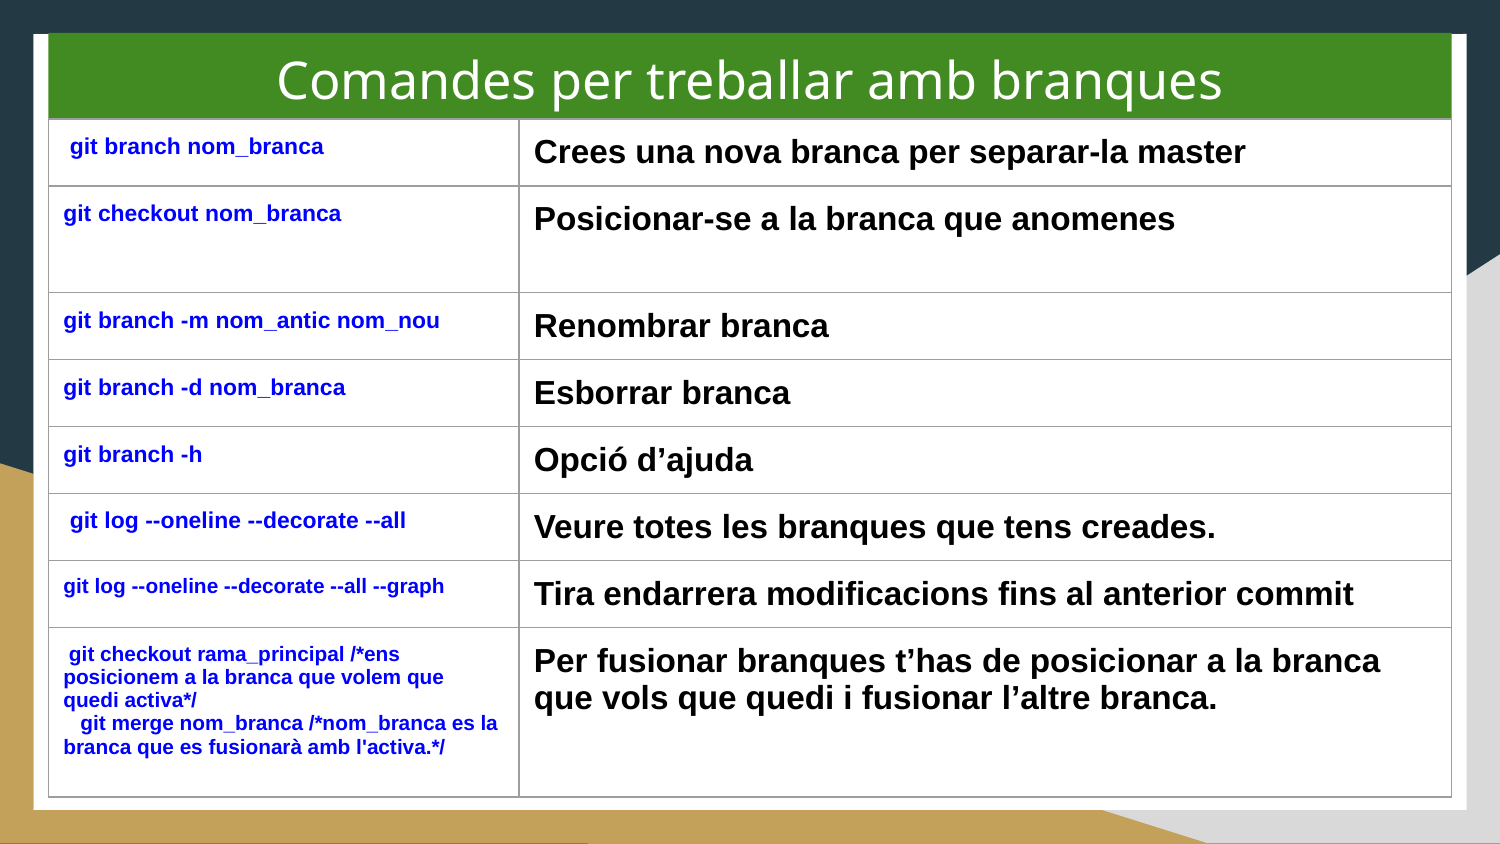

# Comandes per treballar amb branques
| git branch nom\_branca | Crees una nova branca per separar-la master |
| --- | --- |
| git checkout nom\_branca | Posicionar-se a la branca que anomenes |
| git branch -m nom\_antic nom\_nou | Renombrar branca |
| git branch -d nom\_branca | Esborrar branca |
| git branch -h | Opció d’ajuda |
| git log --oneline --decorate --all | Veure totes les branques que tens creades. |
| git log --oneline --decorate --all --graph | Tira endarrera modificacions fins al anterior commit |
| git checkout rama\_principal /\*ens posicionem a la branca que volem que quedi activa\*/ git merge nom\_branca /\*nom\_branca es la branca que es fusionarà amb l'activa.\*/ | Per fusionar branques t’has de posicionar a la branca que vols que quedi i fusionar l’altre branca. |